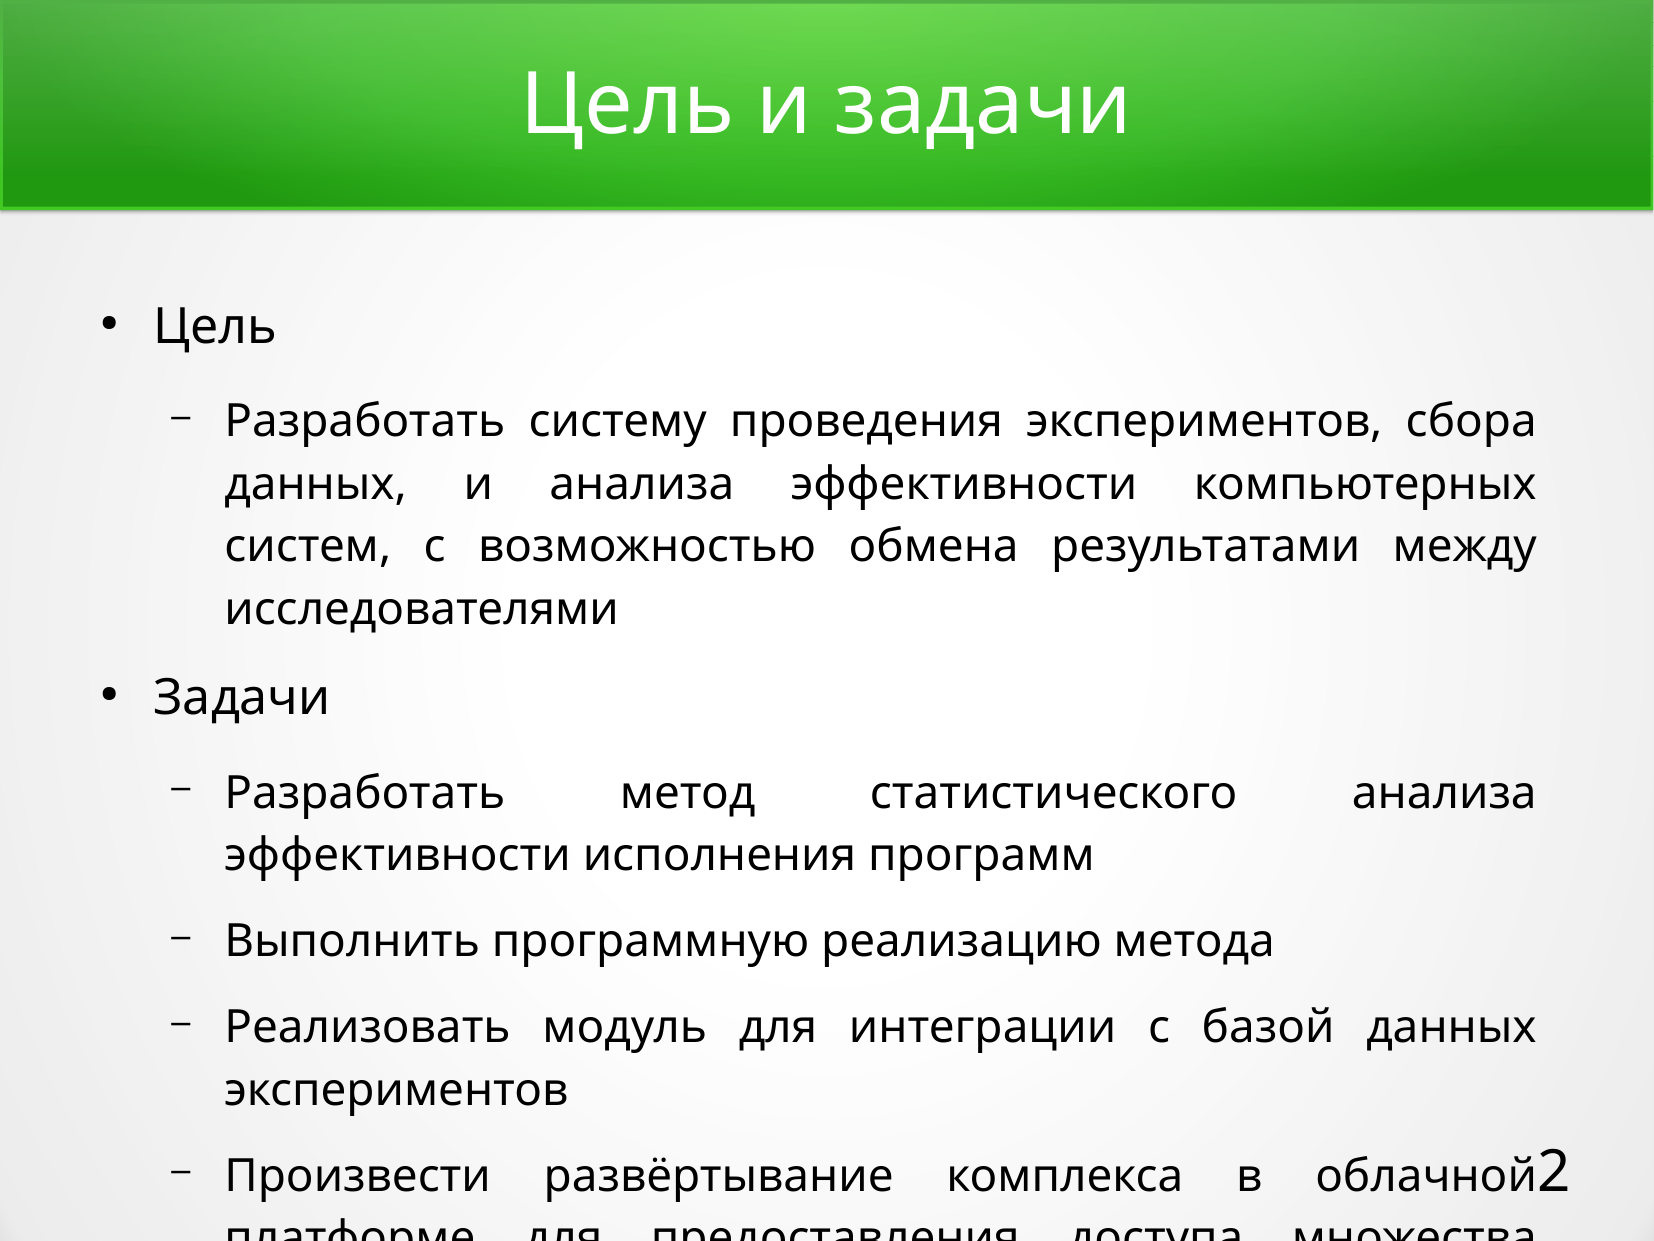

# Цель и задачи
Цель
Разработать систему проведения экспериментов, сбора данных, и анализа эффективности компьютерных систем, с возможностью обмена результатами между исследователями
Задачи
Разработать метод статистического анализа эффективности исполнения программ
Выполнить программную реализацию метода
Реализовать модуль для интеграции с базой данных экспериментов
Произвести развёртывание комплекса в облачной платформе для предоставления доступа множества исследователей и инженеров
2